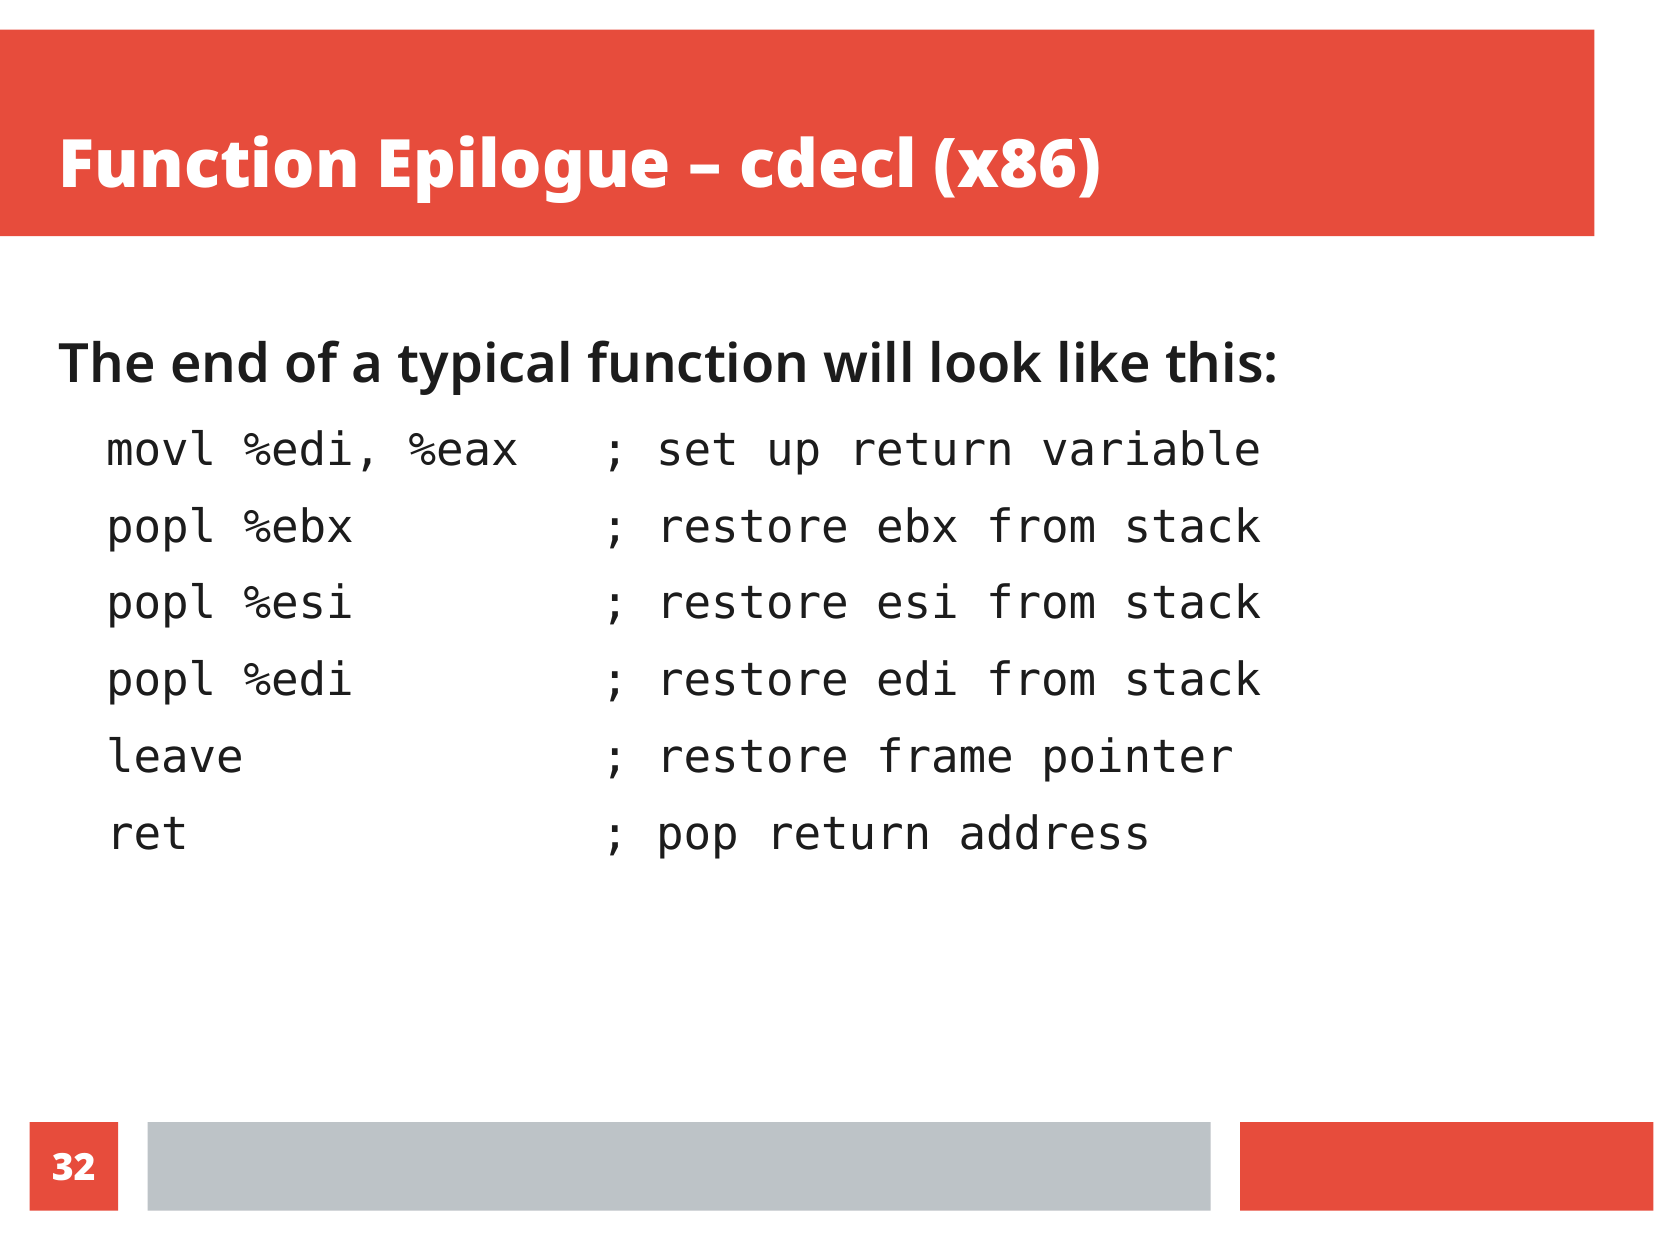

# Function Epilogue – cdecl (x86)
The end of a typical function will look like this:
movl %edi, %eax ; set up return variable
popl %ebx ; restore ebx from stack
popl %esi ; restore esi from stack
popl %edi ; restore edi from stack
leave ; restore frame pointer
ret ; pop return address
32